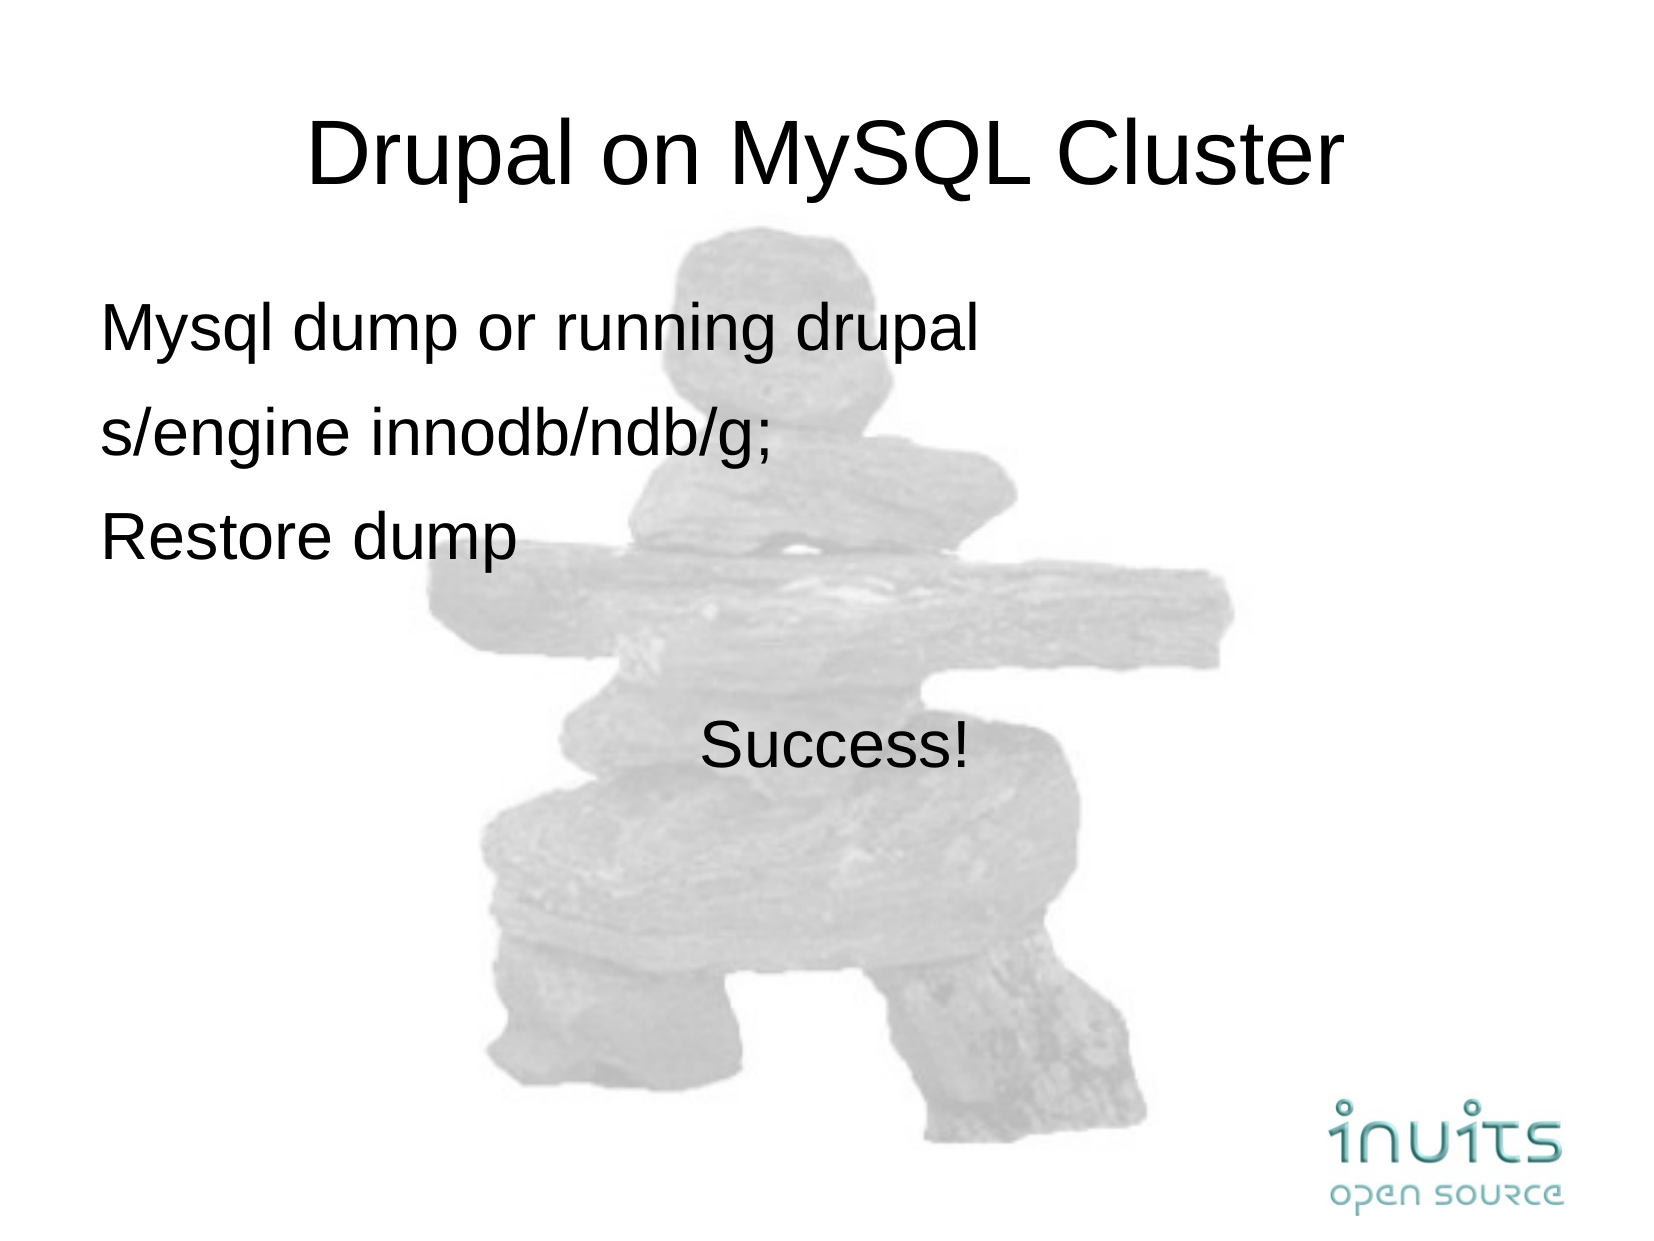

# Drupal on MySQL Cluster
Mysql dump or running drupal
s/engine innodb/ndb/g;
Restore dump
Success!